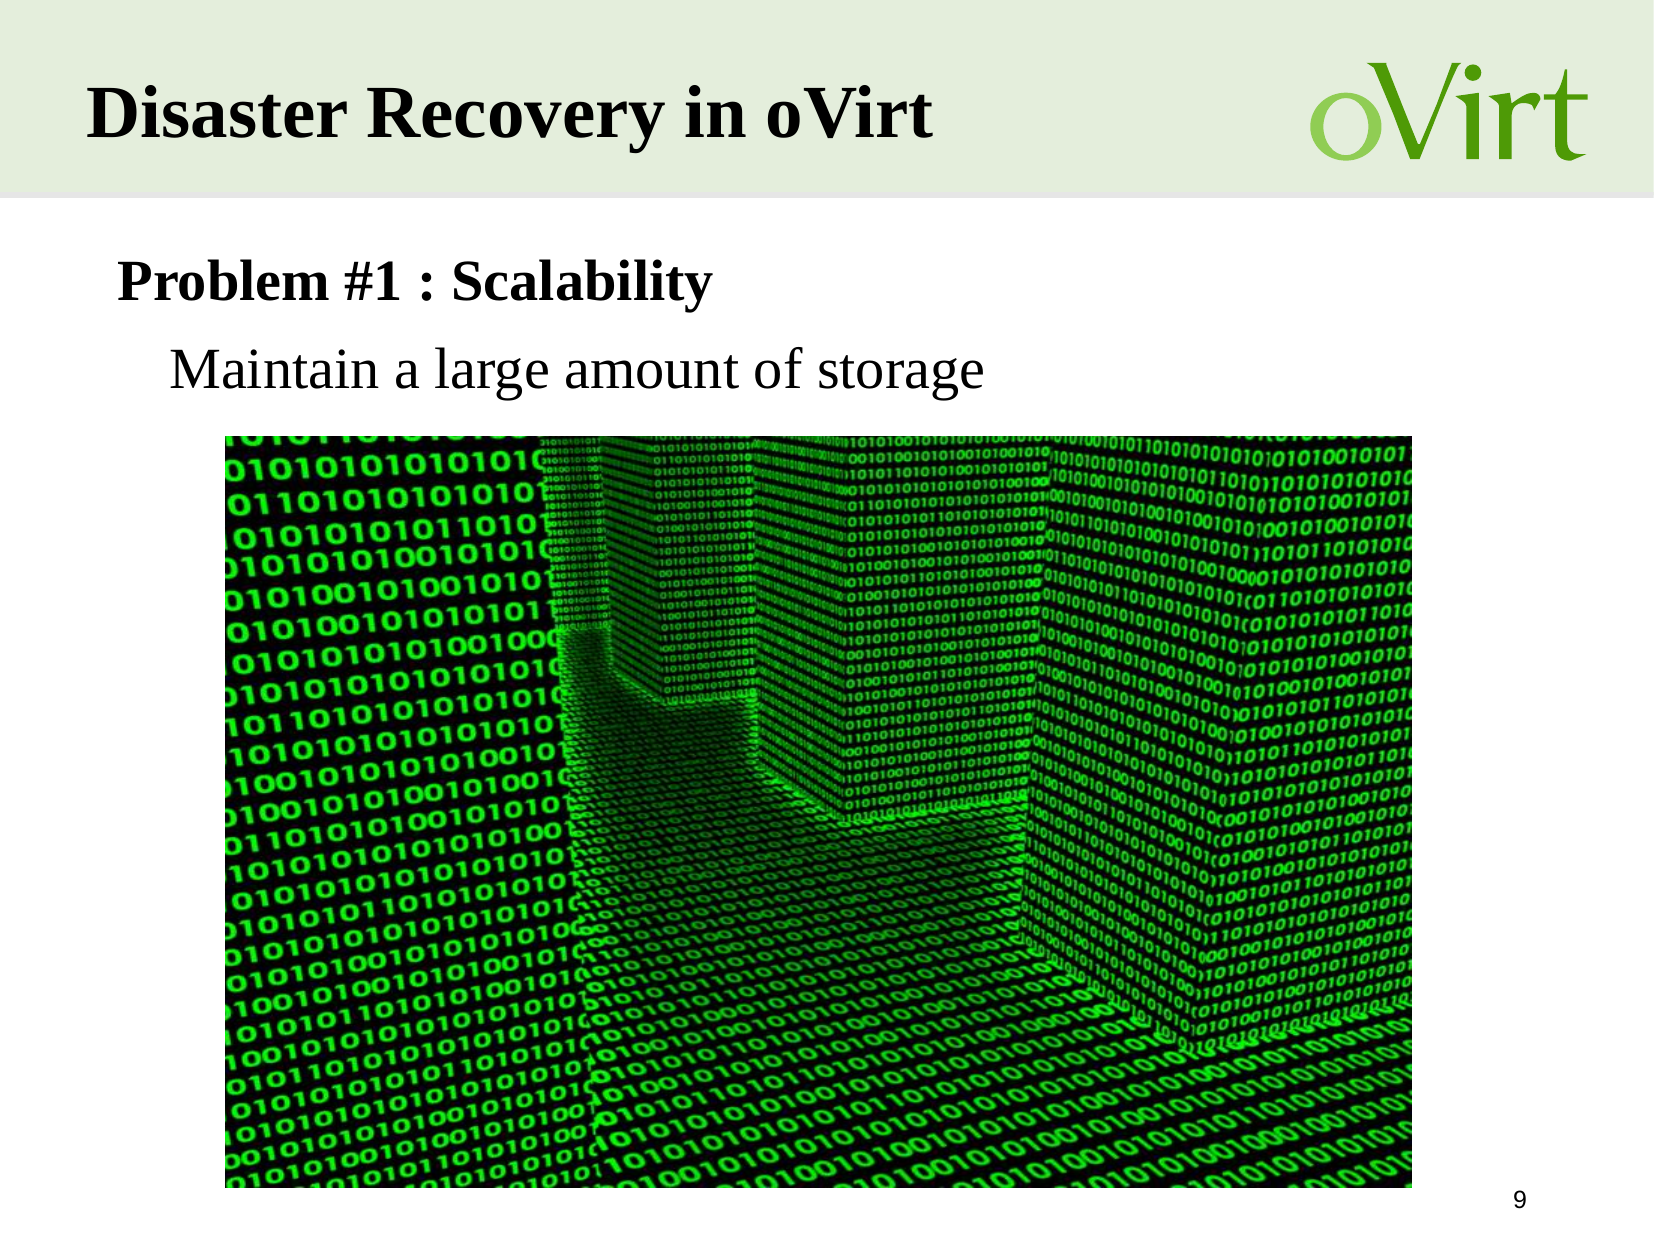

# Disaster Recovery in oVirt
Problem #1 : Scalability
 Maintain a large amount of storage